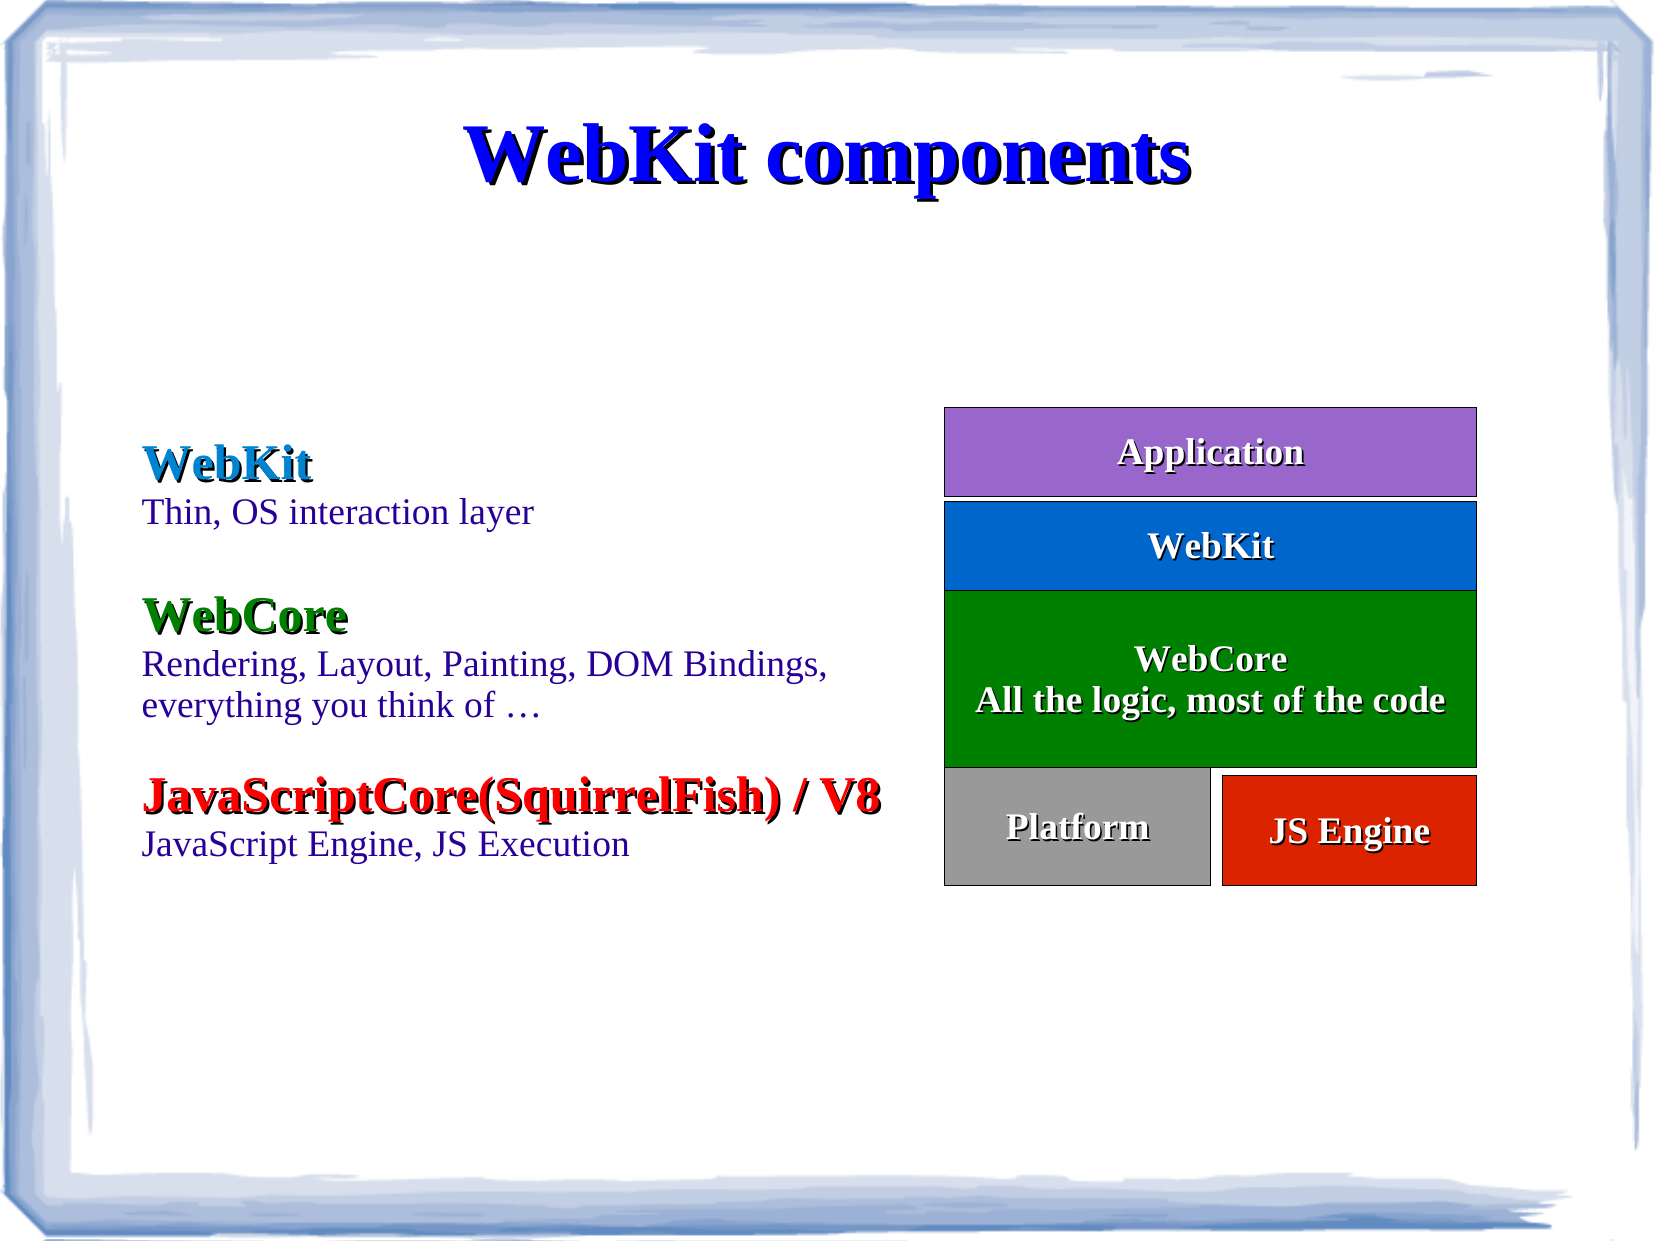

WebKit components
# WebKit
Thin, OS interaction layer
WebCore
Rendering, Layout, Painting, DOM Bindings, everything you think of …
JavaScriptCore(SquirrelFish) / V8
JavaScript Engine, JS Execution
Application
WebKit
WebCore
All the logic, most of the code
Platform
JS Engine